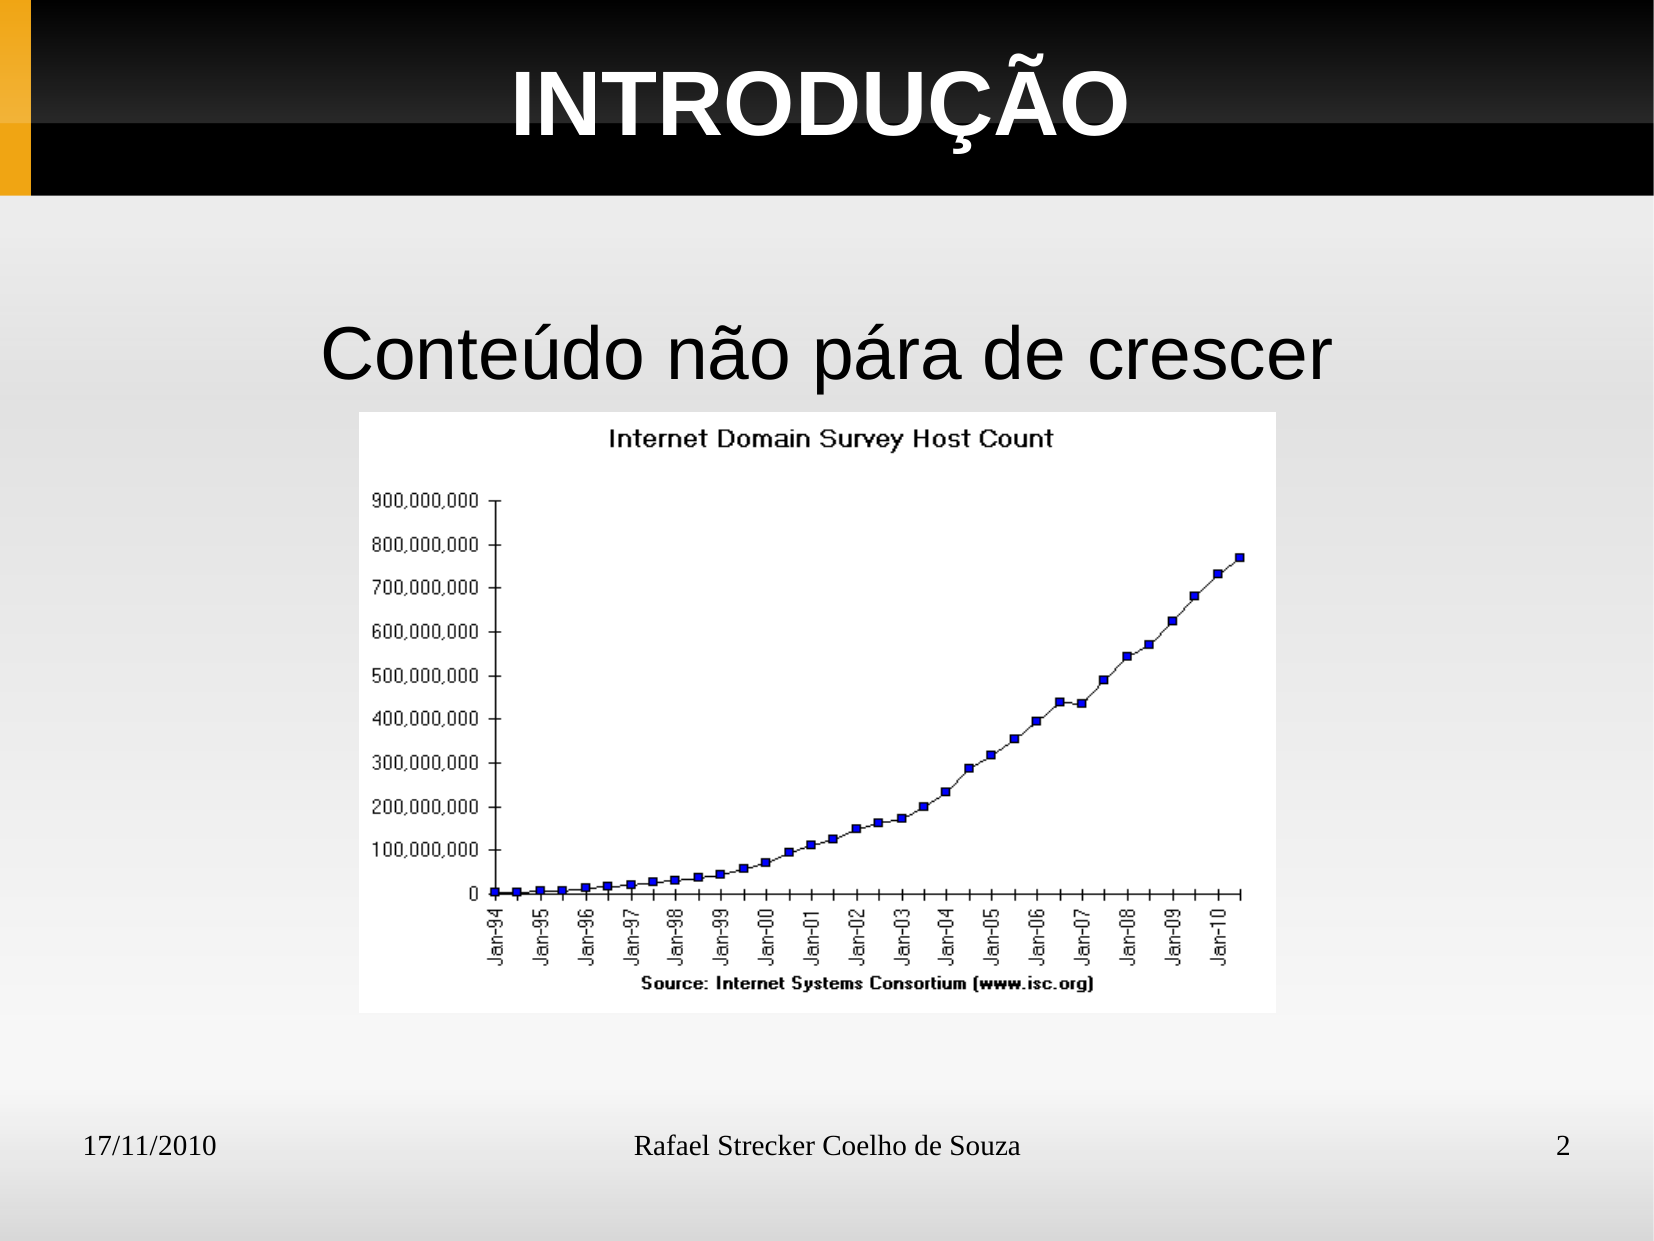

# INTRODUÇÃO
Conteúdo não pára de crescer
17/11/2010
Rafael Strecker Coelho de Souza
2